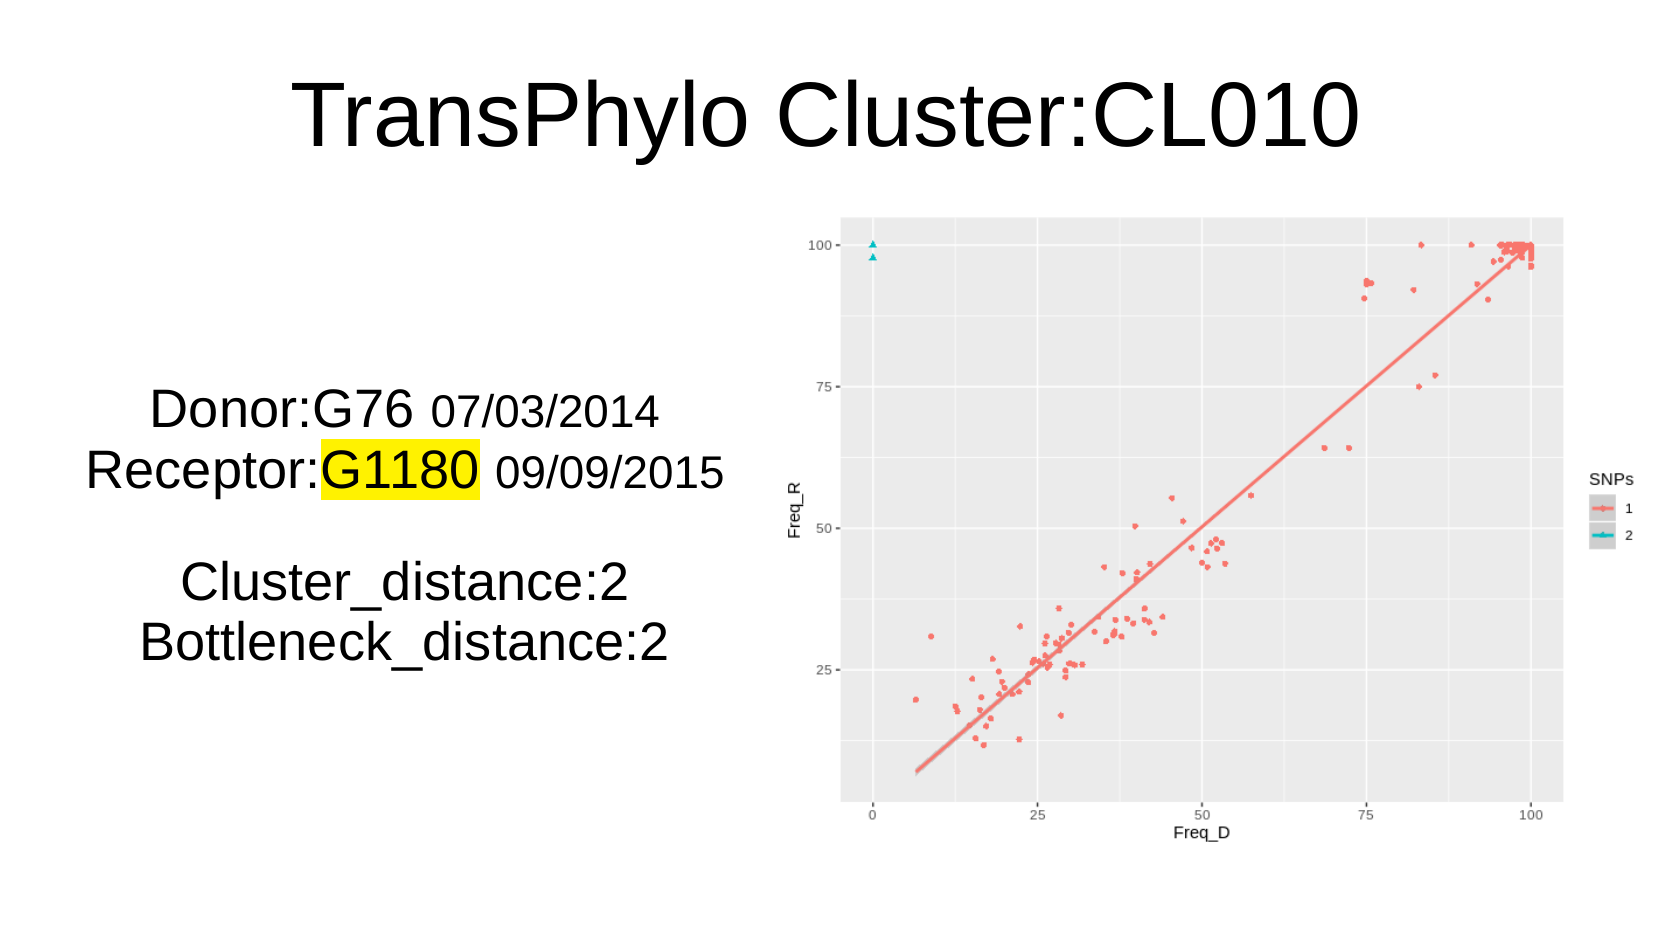

# TransPhylo Cluster:CL010
Donor:G76 07/03/2014
Receptor:G1180 09/09/2015
Cluster_distance:2
Bottleneck_distance:2